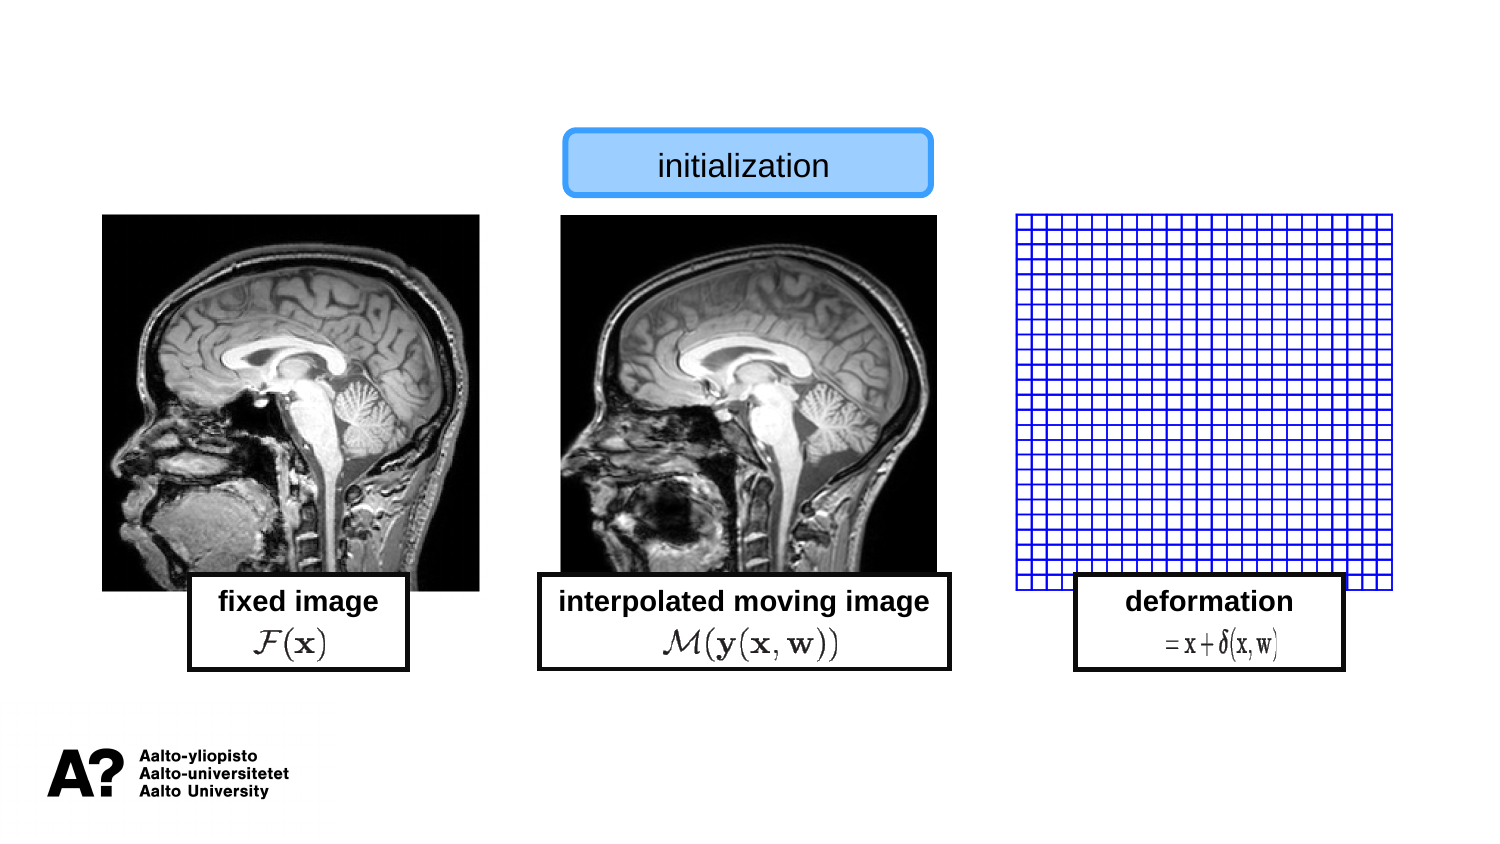

initialization
fixed image
interpolated moving image
deformation